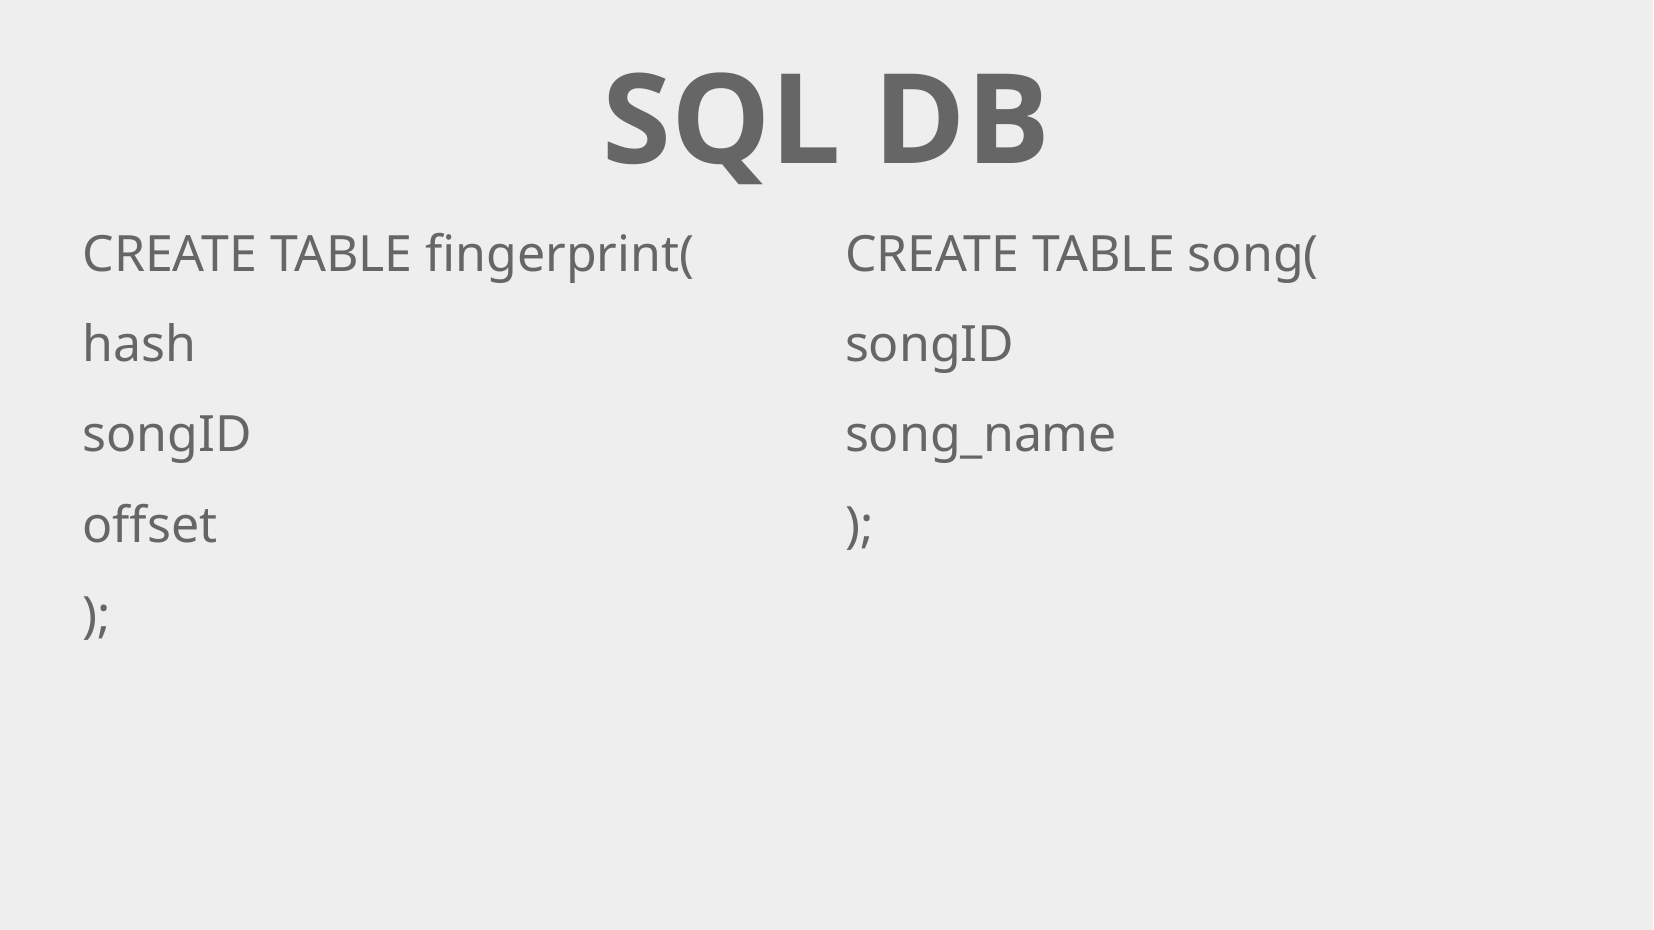

# SQL DB
CREATE TABLE fingerprint(
hash
songID
offset
);
CREATE TABLE song(
songID
song_name
);